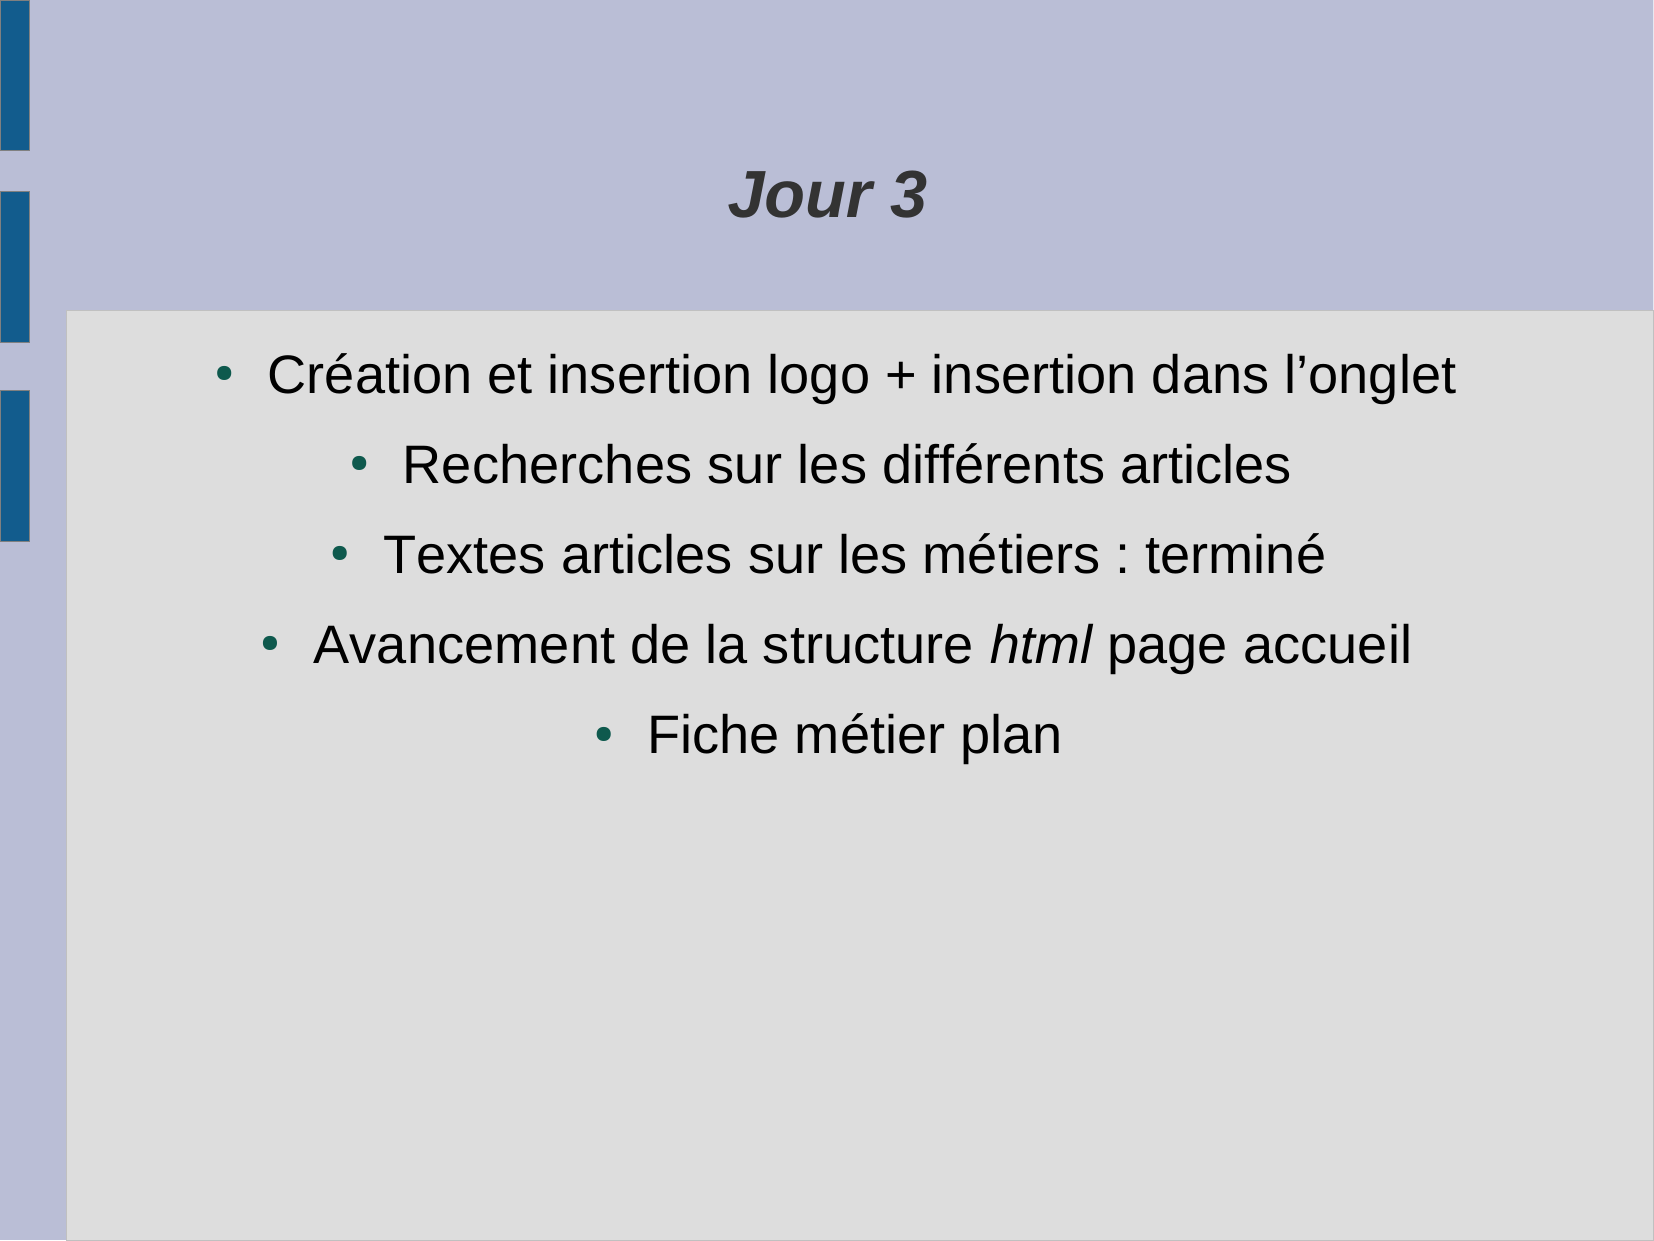

# Jour 3
Création et insertion logo + insertion dans l’onglet
Recherches sur les différents articles
Textes articles sur les métiers : terminé
Avancement de la structure html page accueil
Fiche métier plan